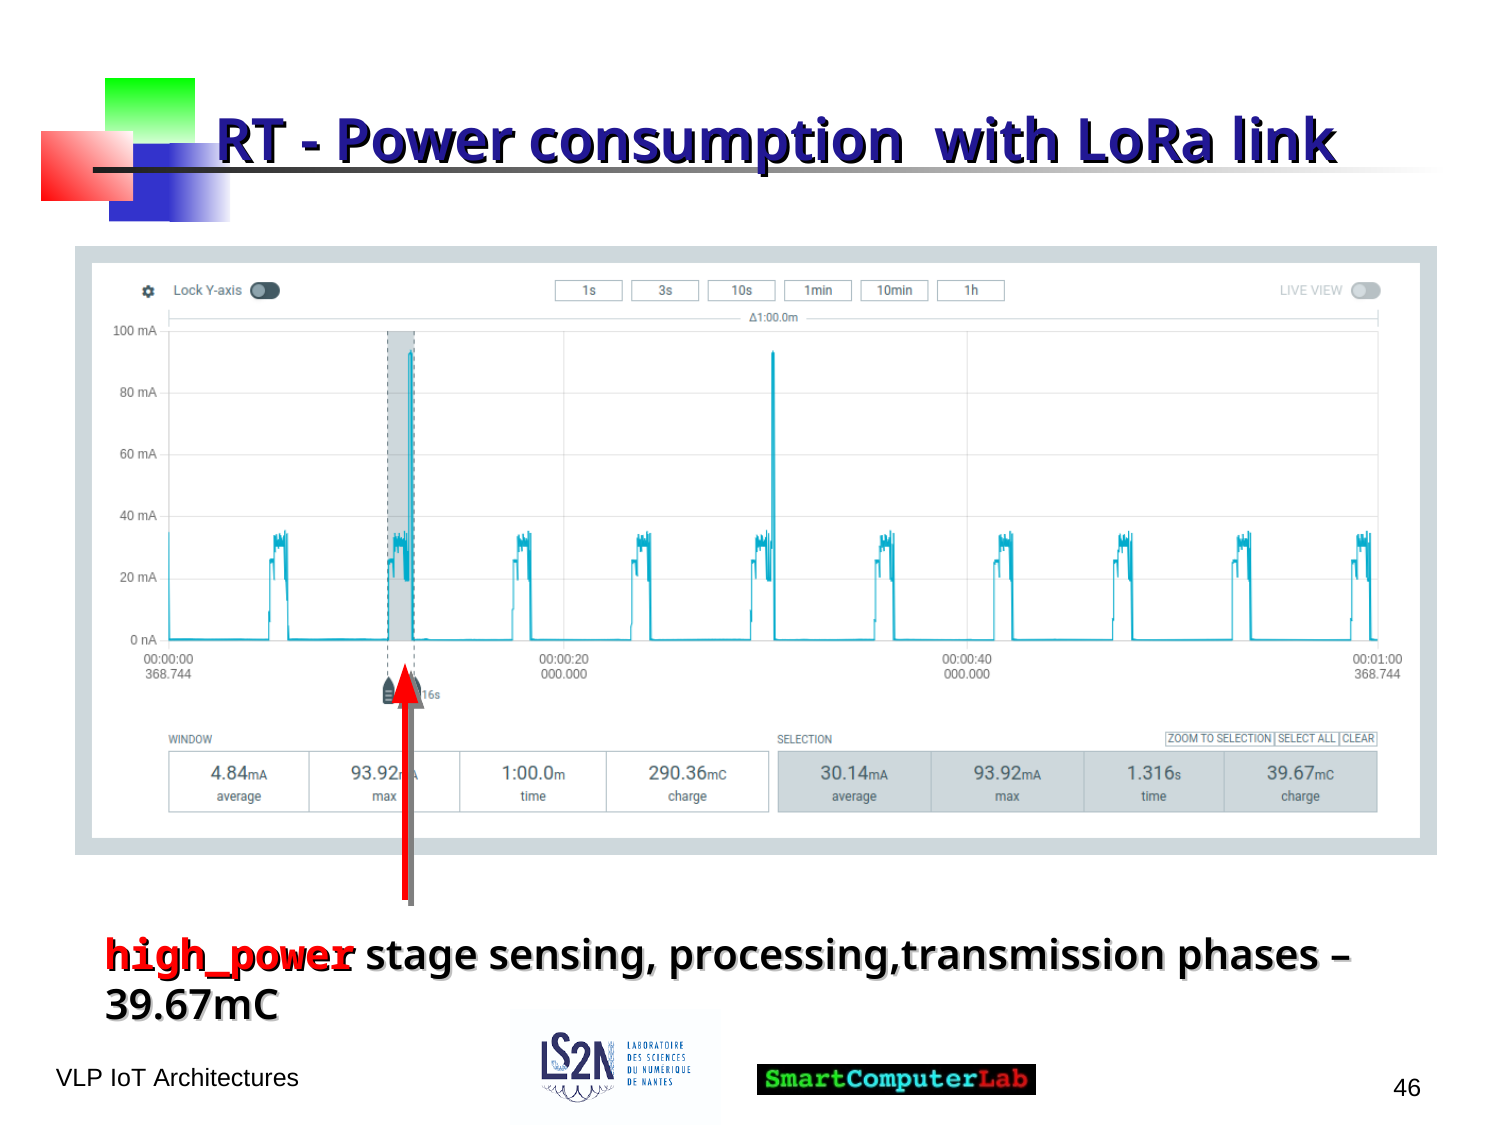

# RT - Power consumption with LoRa link
high_power stage sensing, processing,transmission phases – 39.67mC
46